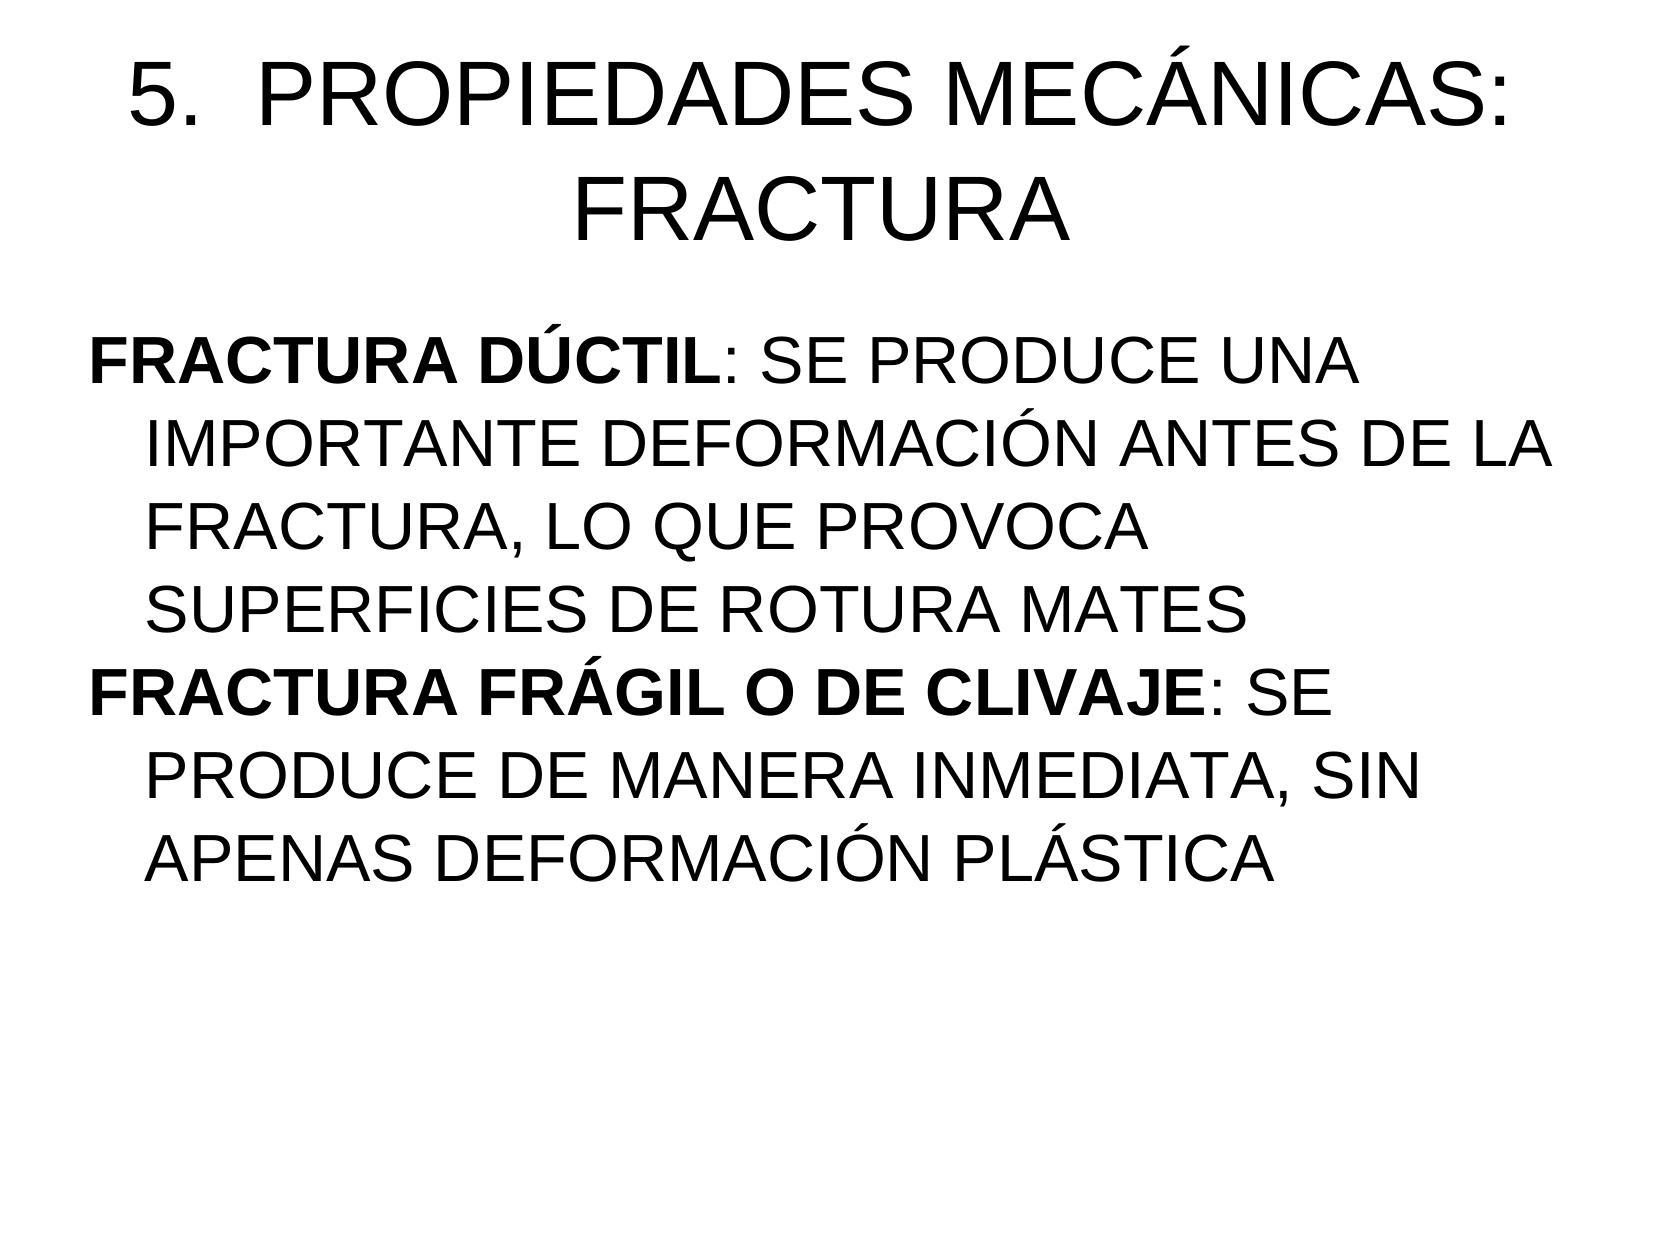

5. PROPIEDADES MECÁNICAS: FRACTURA
# FRACTURA DÚCTIL: SE PRODUCE UNA IMPORTANTE DEFORMACIÓN ANTES DE LA FRACTURA, LO QUE PROVOCA SUPERFICIES DE ROTURA MATES
FRACTURA FRÁGIL O DE CLIVAJE: SE PRODUCE DE MANERA INMEDIATA, SIN APENAS DEFORMACIÓN PLÁSTICA